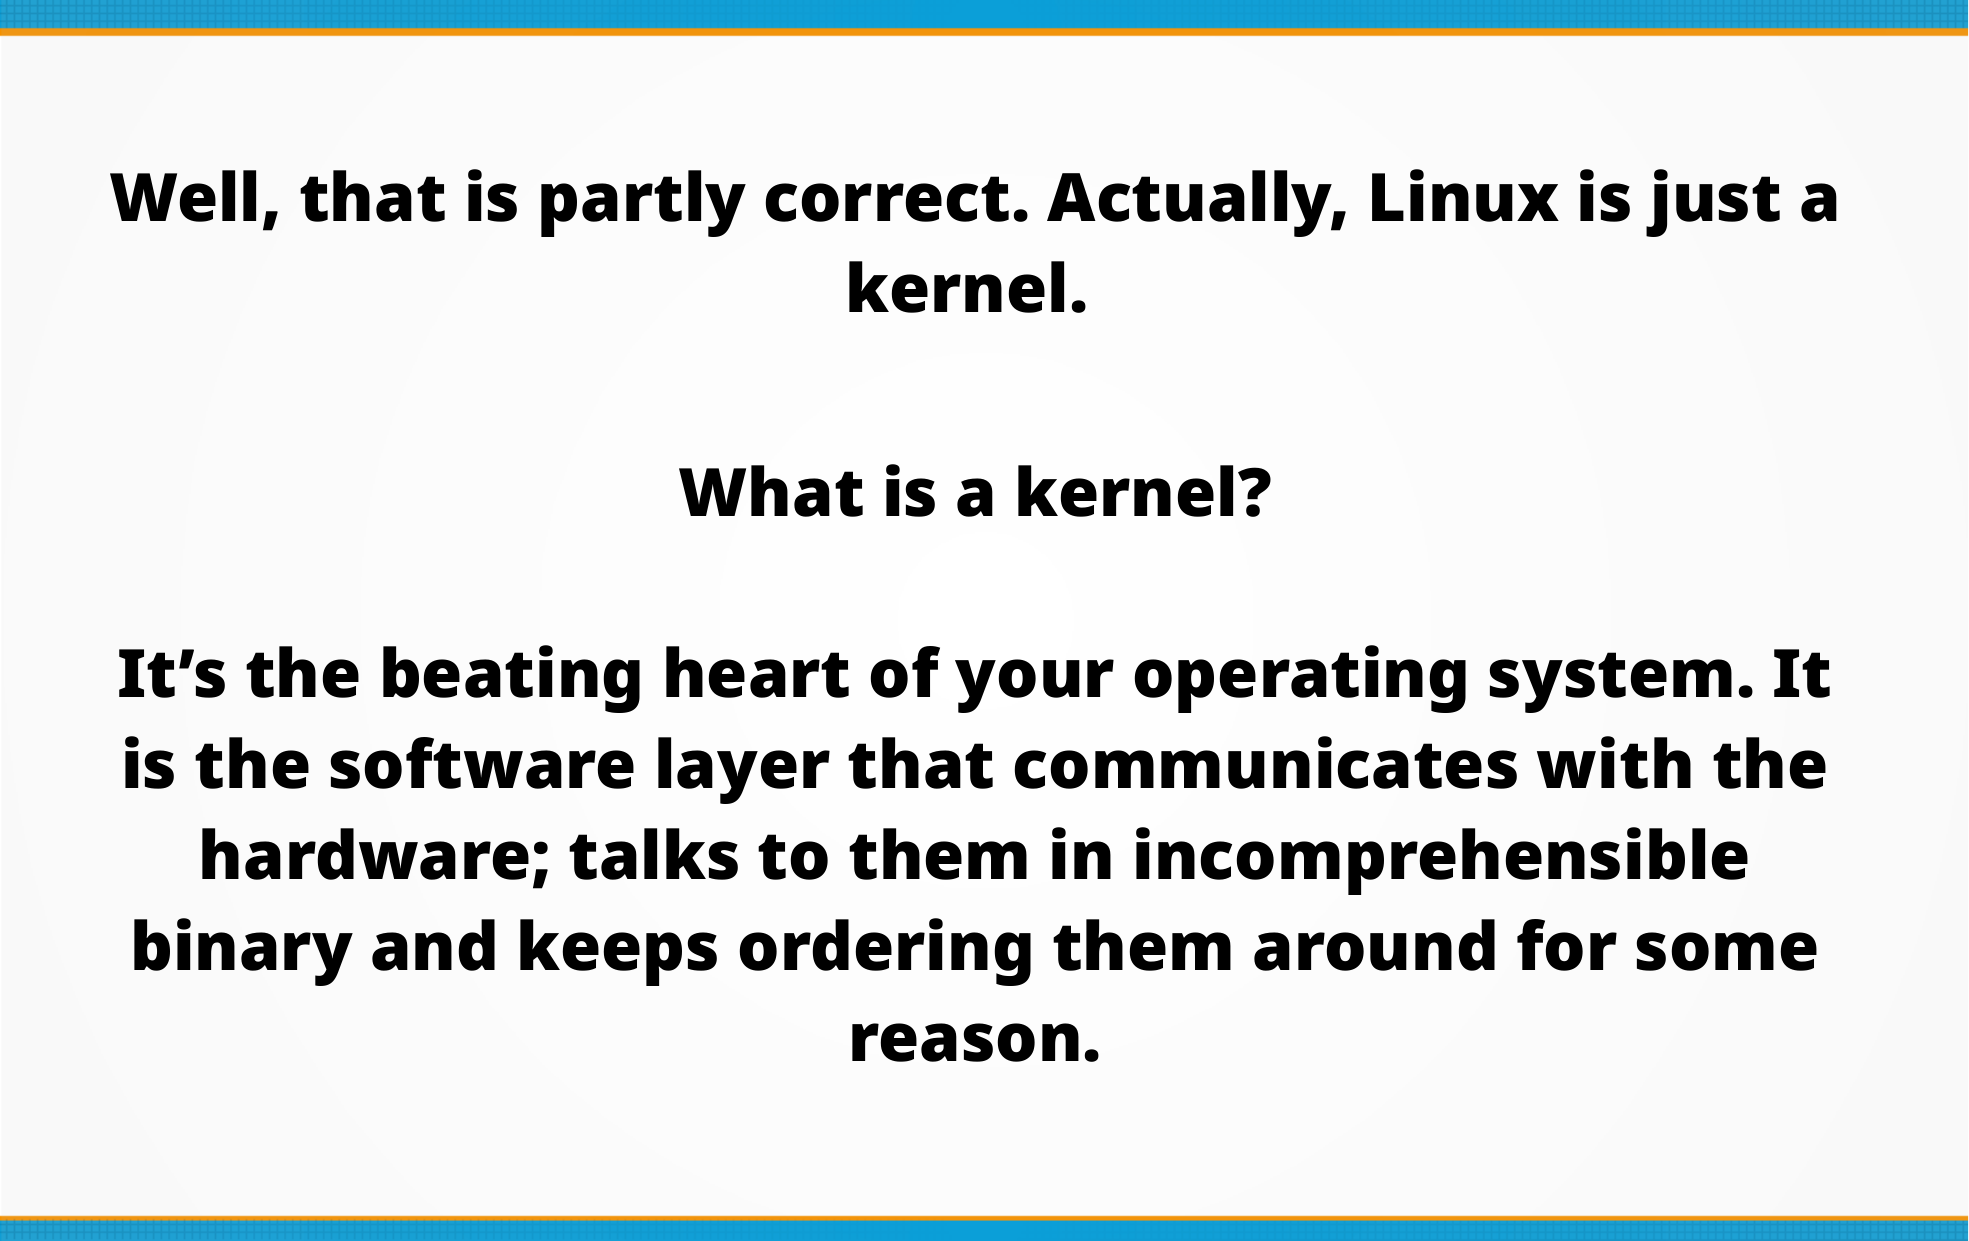

# Well, that is partly correct. Actually, Linux is just a kernel.
What is a kernel?
It’s the beating heart of your operating system. It is the software layer that communicates with the hardware; talks to them in incomprehensible binary and keeps ordering them around for some reason.